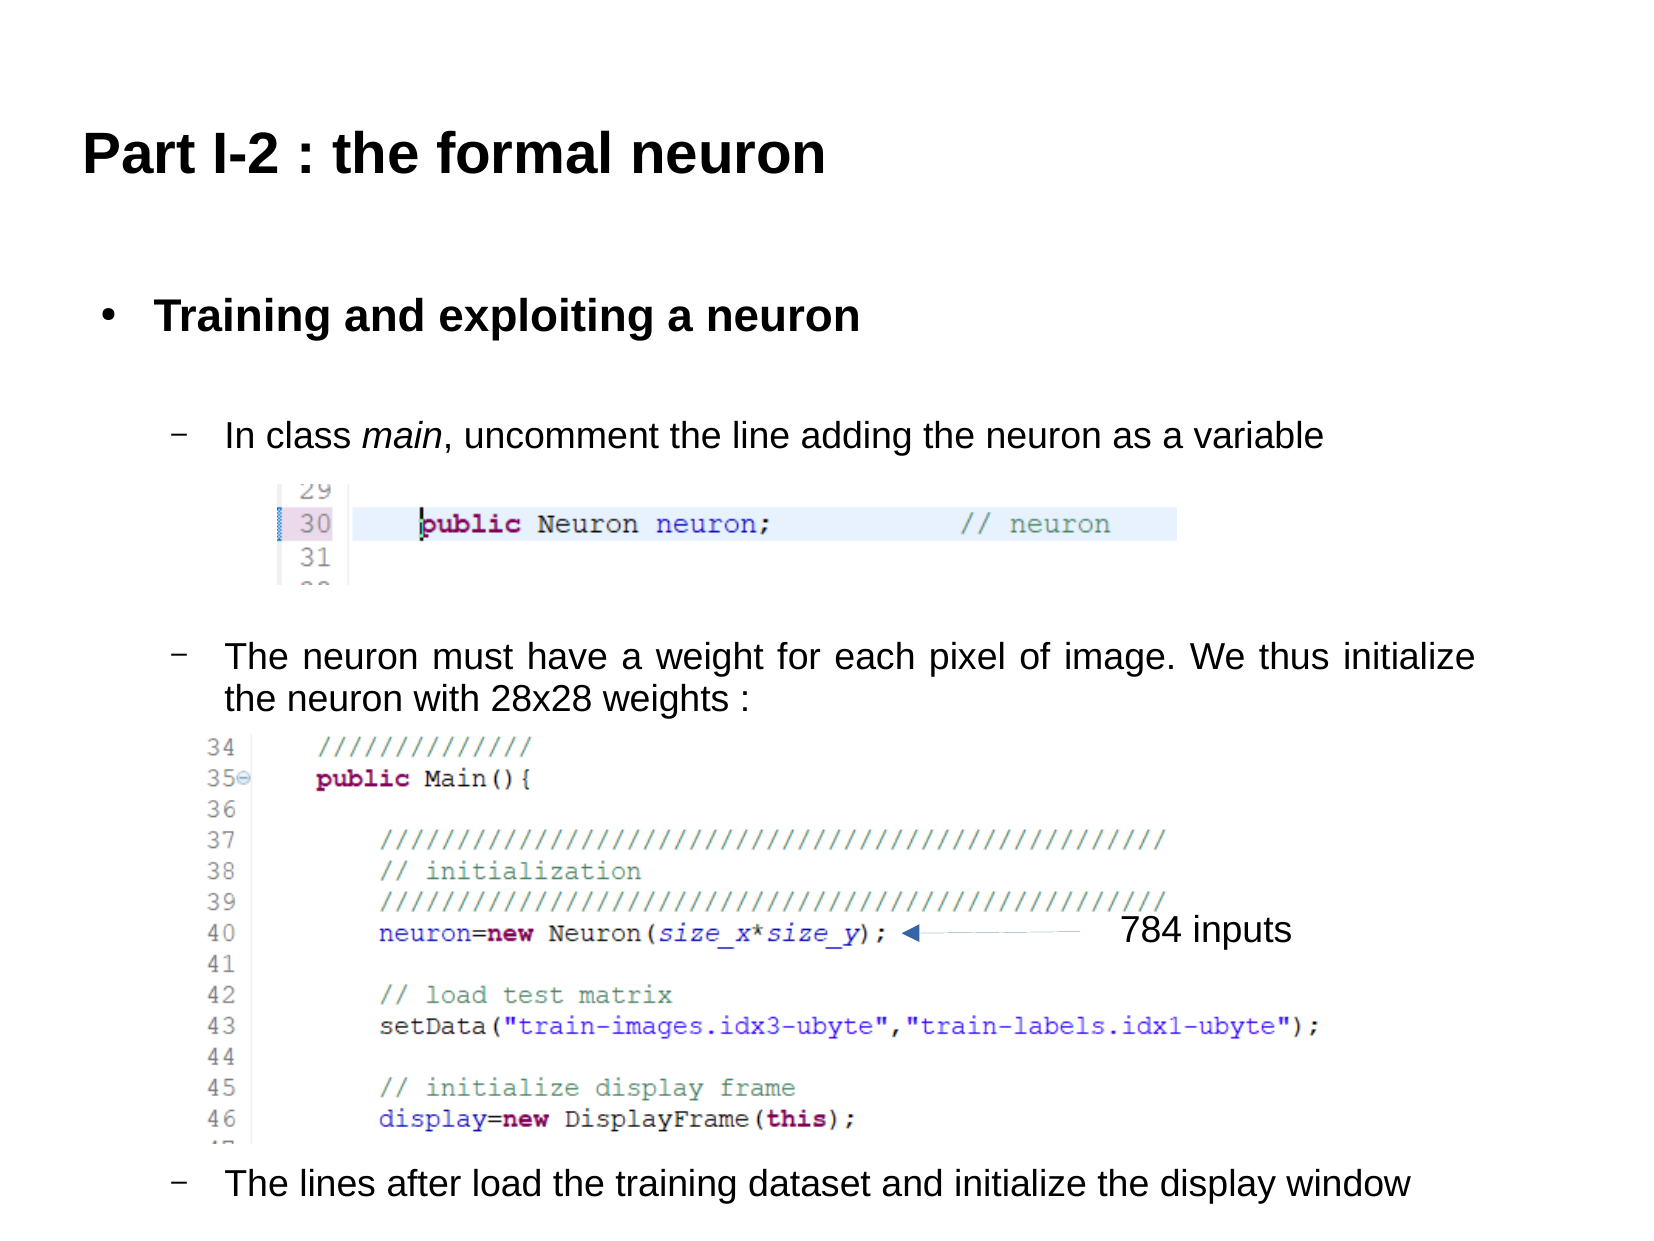

# Part I-2 : the formal neuron
Training and exploiting a neuron
In class main, uncomment the line adding the neuron as a variable
The neuron must have a weight for each pixel of image. We thus initialize the neuron with 28x28 weights :
The lines after load the training dataset and initialize the display window
784 inputs